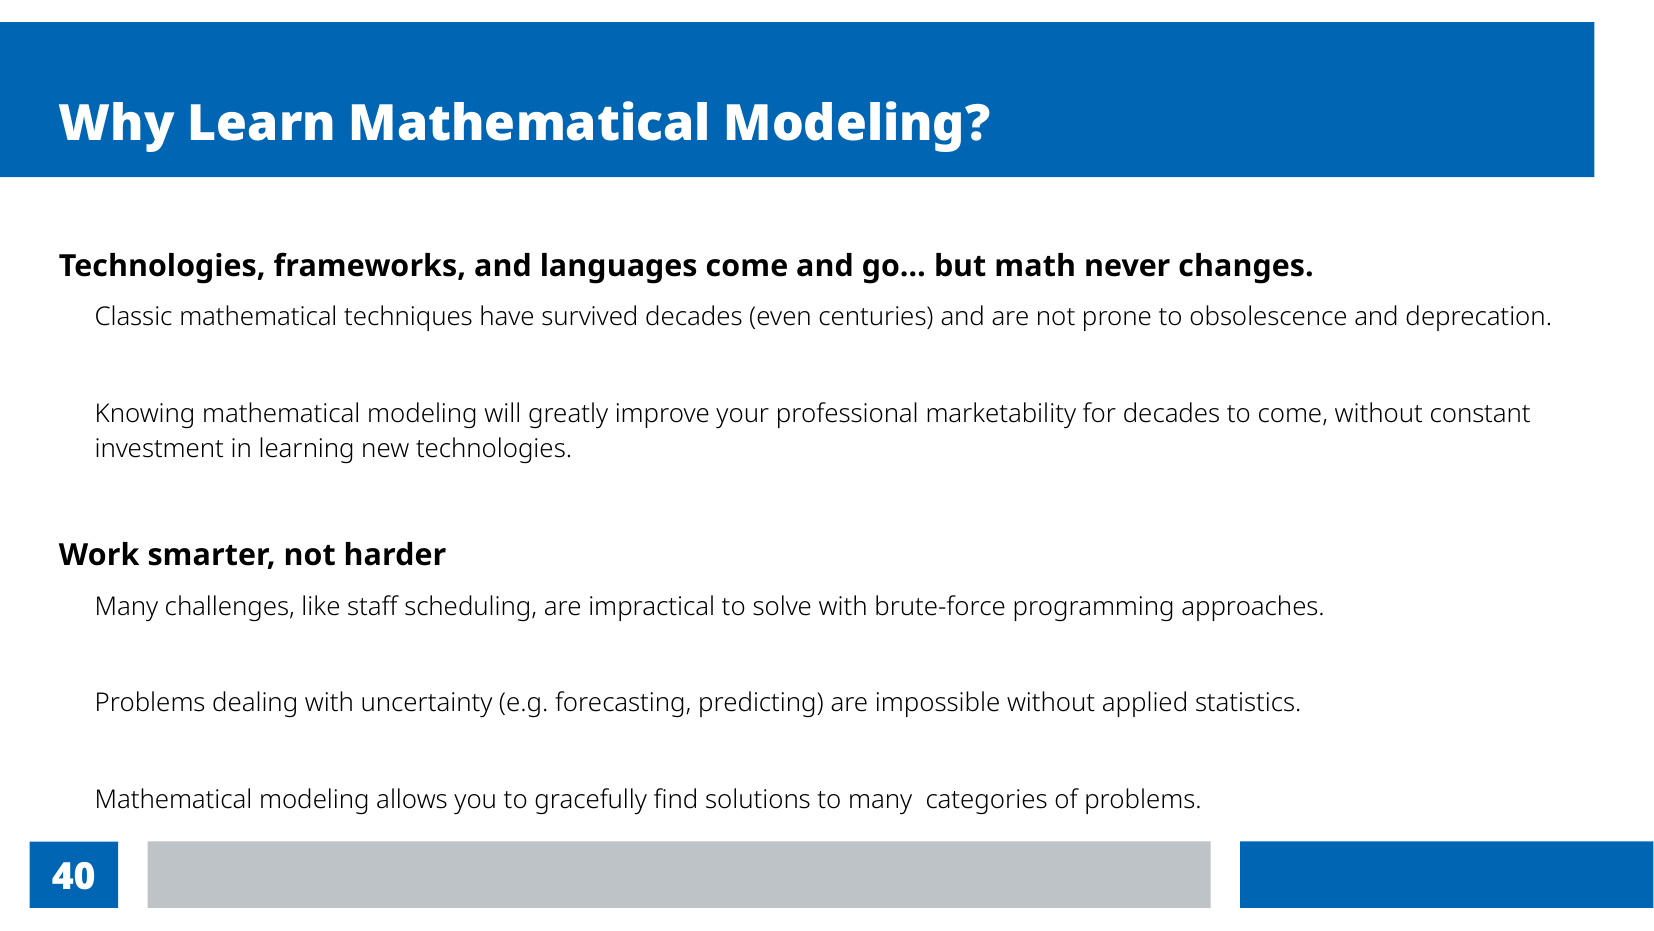

# Why Learn Mathematical Modeling?
Technologies, frameworks, and languages come and go… but math never changes.
Classic mathematical techniques have survived decades (even centuries) and are not prone to obsolescence and deprecation.
Knowing mathematical modeling will greatly improve your professional marketability for decades to come, without constant investment in learning new technologies.
Work smarter, not harder
Many challenges, like staff scheduling, are impractical to solve with brute-force programming approaches.
Problems dealing with uncertainty (e.g. forecasting, predicting) are impossible without applied statistics.
Mathematical modeling allows you to gracefully find solutions to many categories of problems.
40